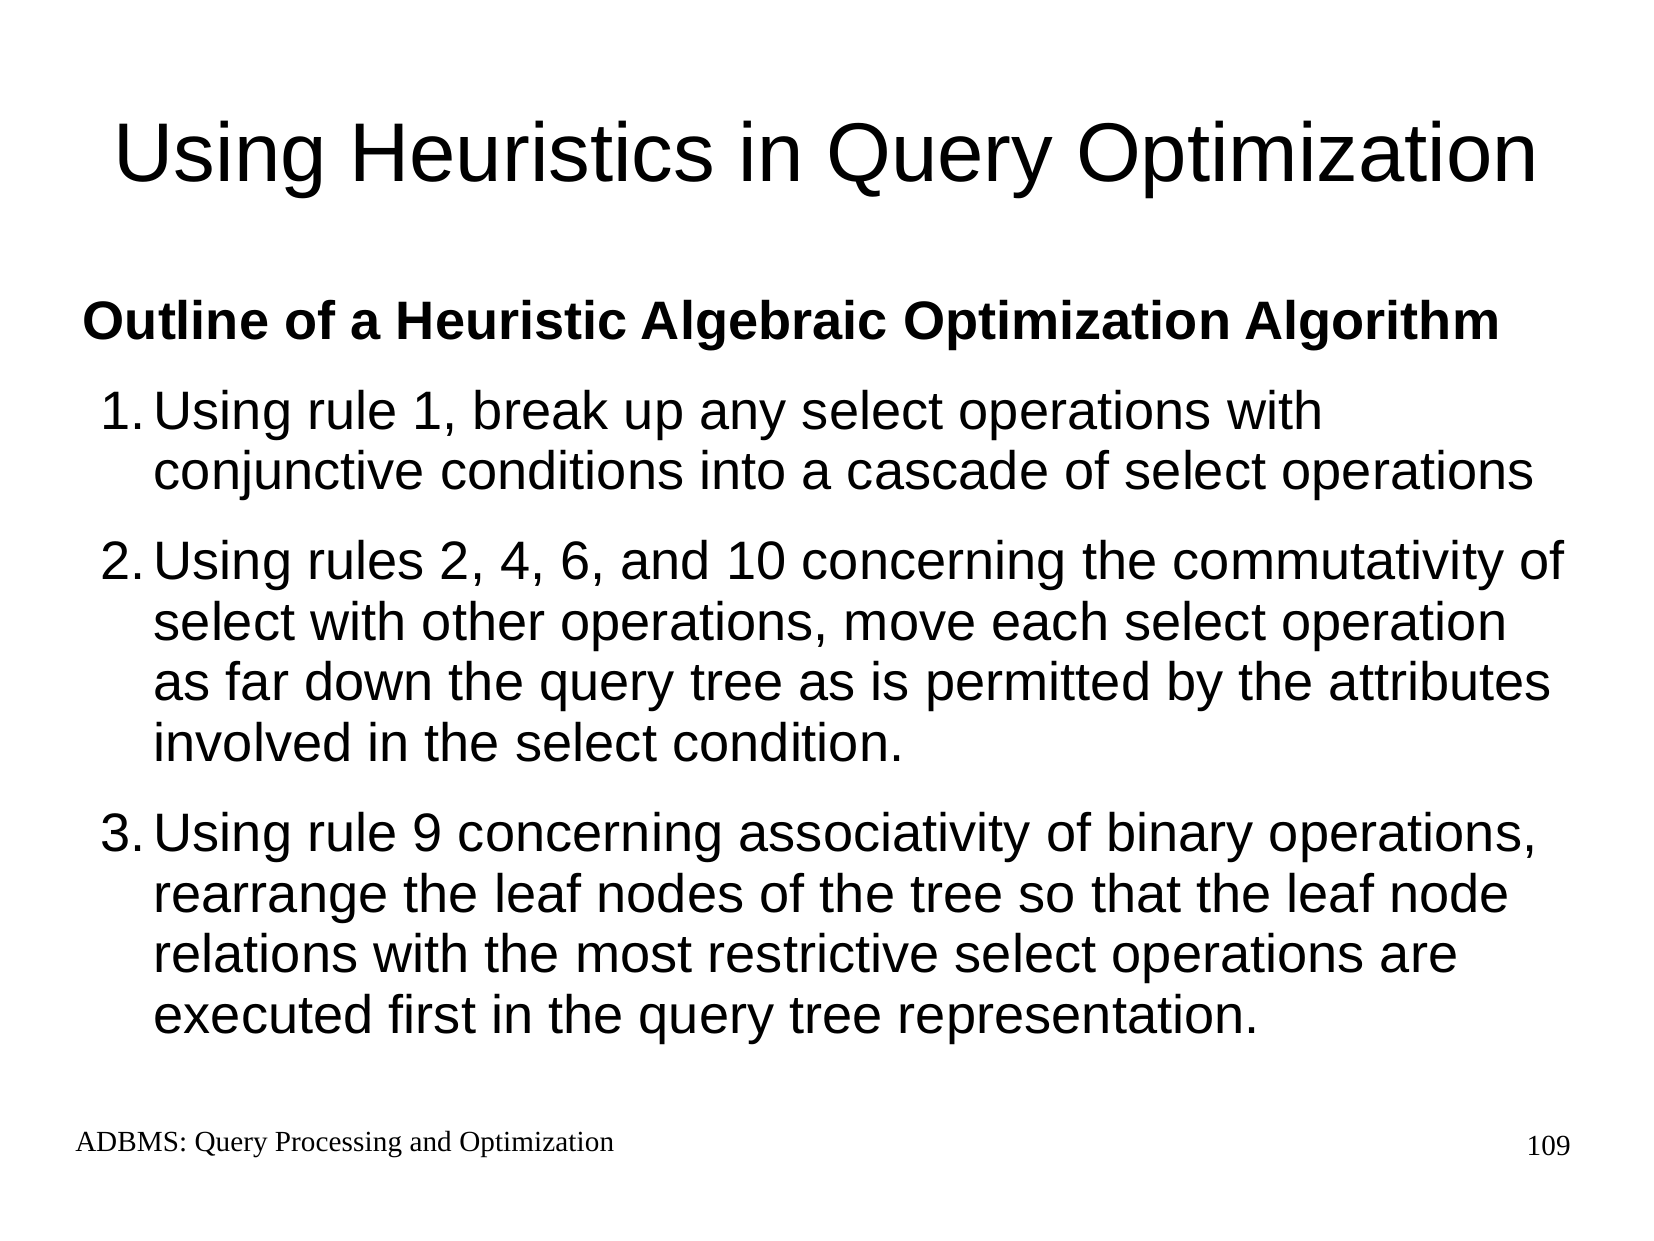

# Using Heuristics in Query Optimization
Outline of a Heuristic Algebraic Optimization Algorithm
Using rule 1, break up any select operations with conjunctive conditions into a cascade of select operations
Using rules 2, 4, 6, and 10 concerning the commutativity of select with other operations, move each select operation as far down the query tree as is permitted by the attributes involved in the select condition.
Using rule 9 concerning associativity of binary operations, rearrange the leaf nodes of the tree so that the leaf node relations with the most restrictive select operations are executed first in the query tree representation.